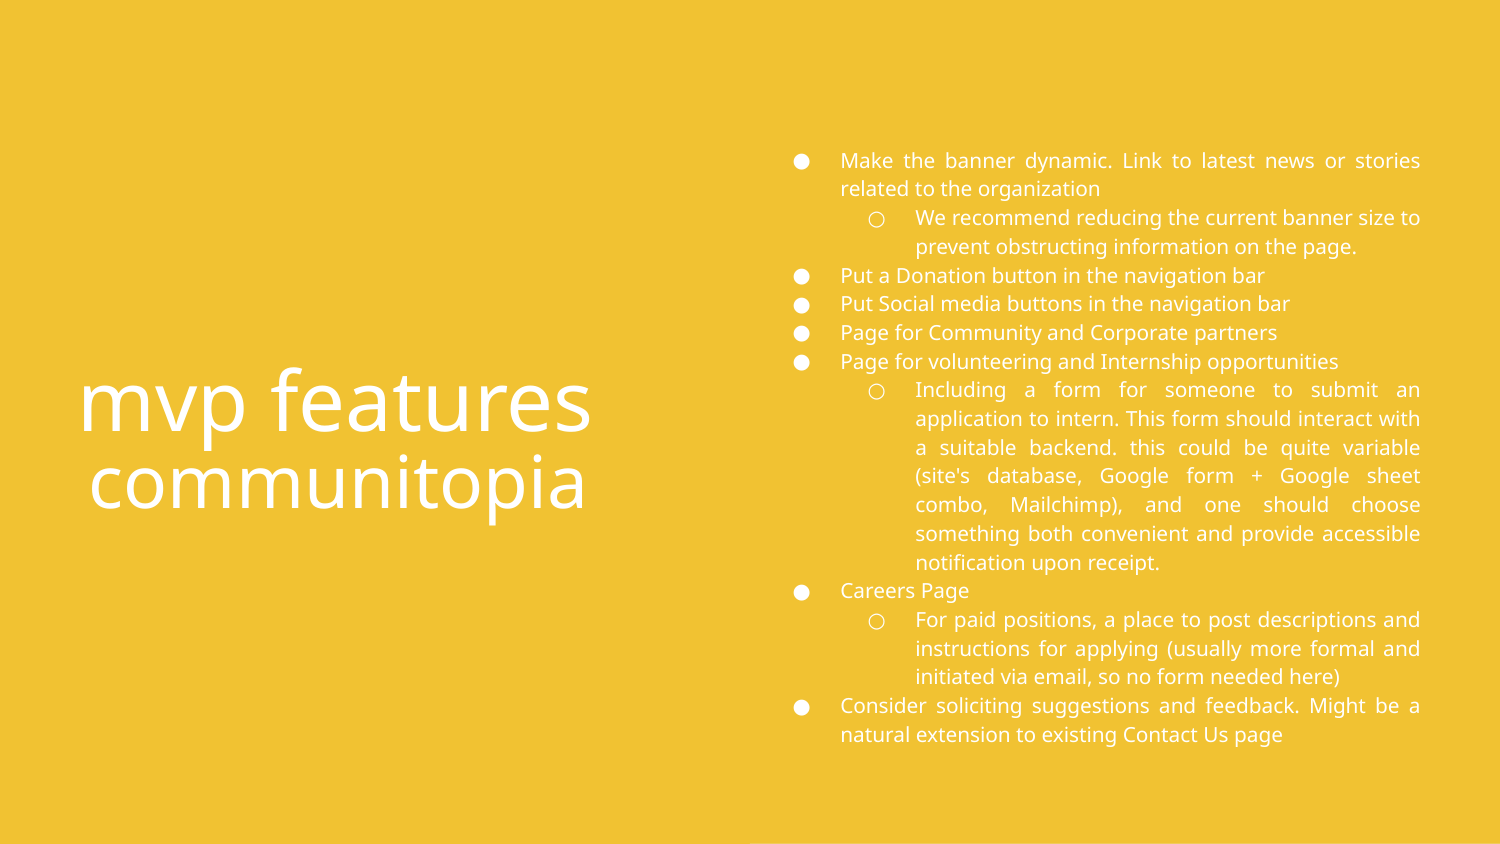

Make the banner dynamic. Link to latest news or stories related to the organization
We recommend reducing the current banner size to prevent obstructing information on the page.
Put a Donation button in the navigation bar
Put Social media buttons in the navigation bar
Page for Community and Corporate partners
Page for volunteering and Internship opportunities
Including a form for someone to submit an application to intern. This form should interact with a suitable backend. this could be quite variable (site's database, Google form + Google sheet combo, Mailchimp), and one should choose something both convenient and provide accessible notification upon receipt.
Careers Page
For paid positions, a place to post descriptions and instructions for applying (usually more formal and initiated via email, so no form needed here)
Consider soliciting suggestions and feedback. Might be a natural extension to existing Contact Us page
mvp features
# communitopia